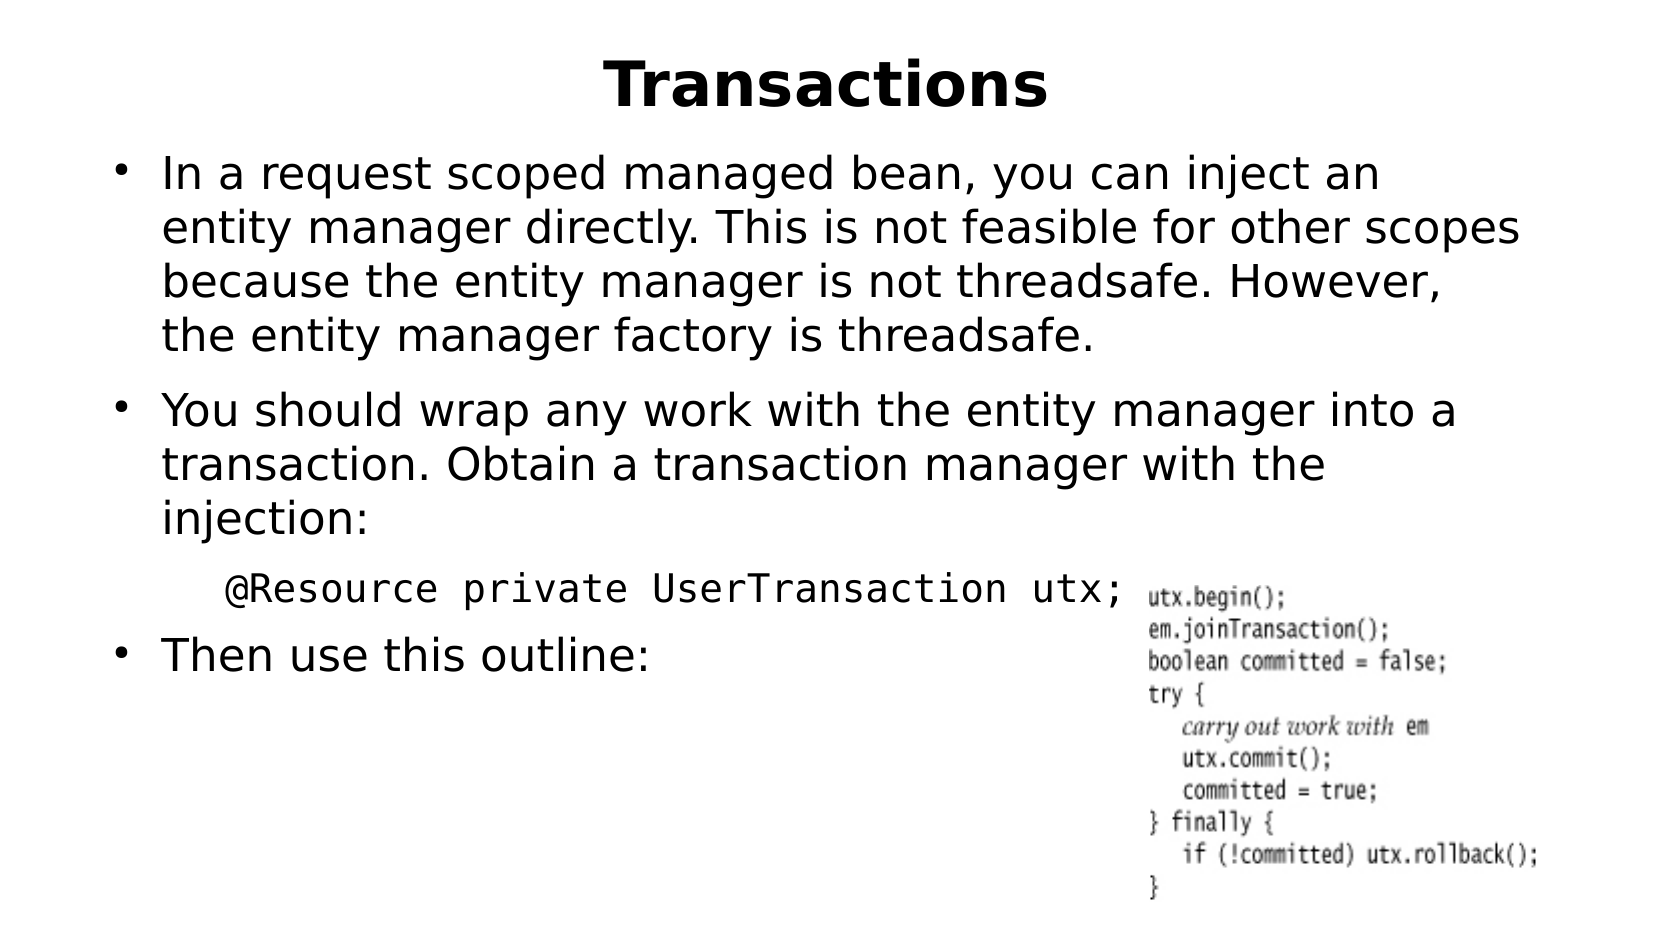

# Transactions
In a request scoped managed bean, you can inject an entity manager directly. This is not feasible for other scopes because the entity manager is not threadsafe. However, the entity manager factory is threadsafe.
You should wrap any work with the entity manager into a transaction. Obtain a transaction manager with the injection:
@Resource private UserTransaction utx;
Then use this outline: